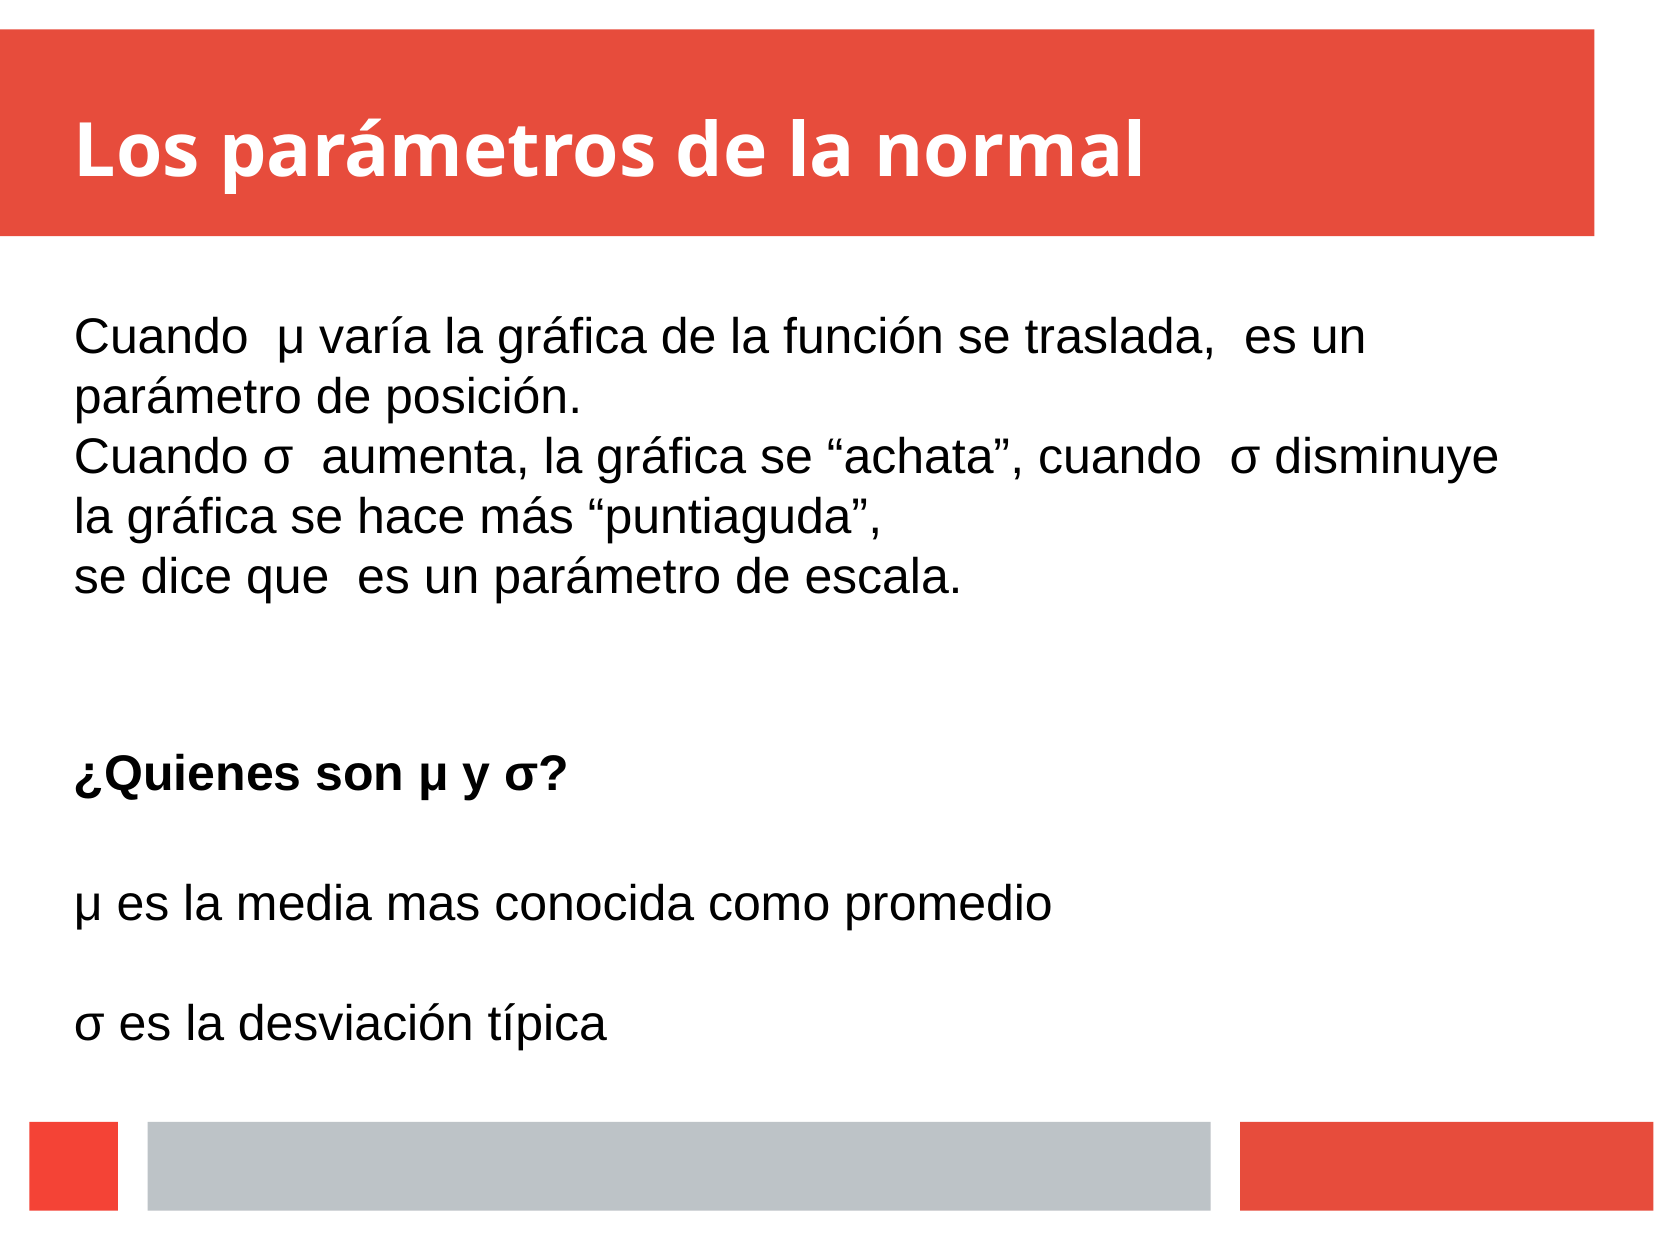

# Los parámetros de la normal
Cuando μ varía la gráfica de la función se traslada, es un parámetro de posición.
Cuando σ aumenta, la gráfica se “achata”, cuando σ disminuye la gráfica se hace más “puntiaguda”,
se dice que es un parámetro de escala.
σμ
¿Quienes son μ y σ?
μ es la media mas conocida como promedio
σ es la desviación típica